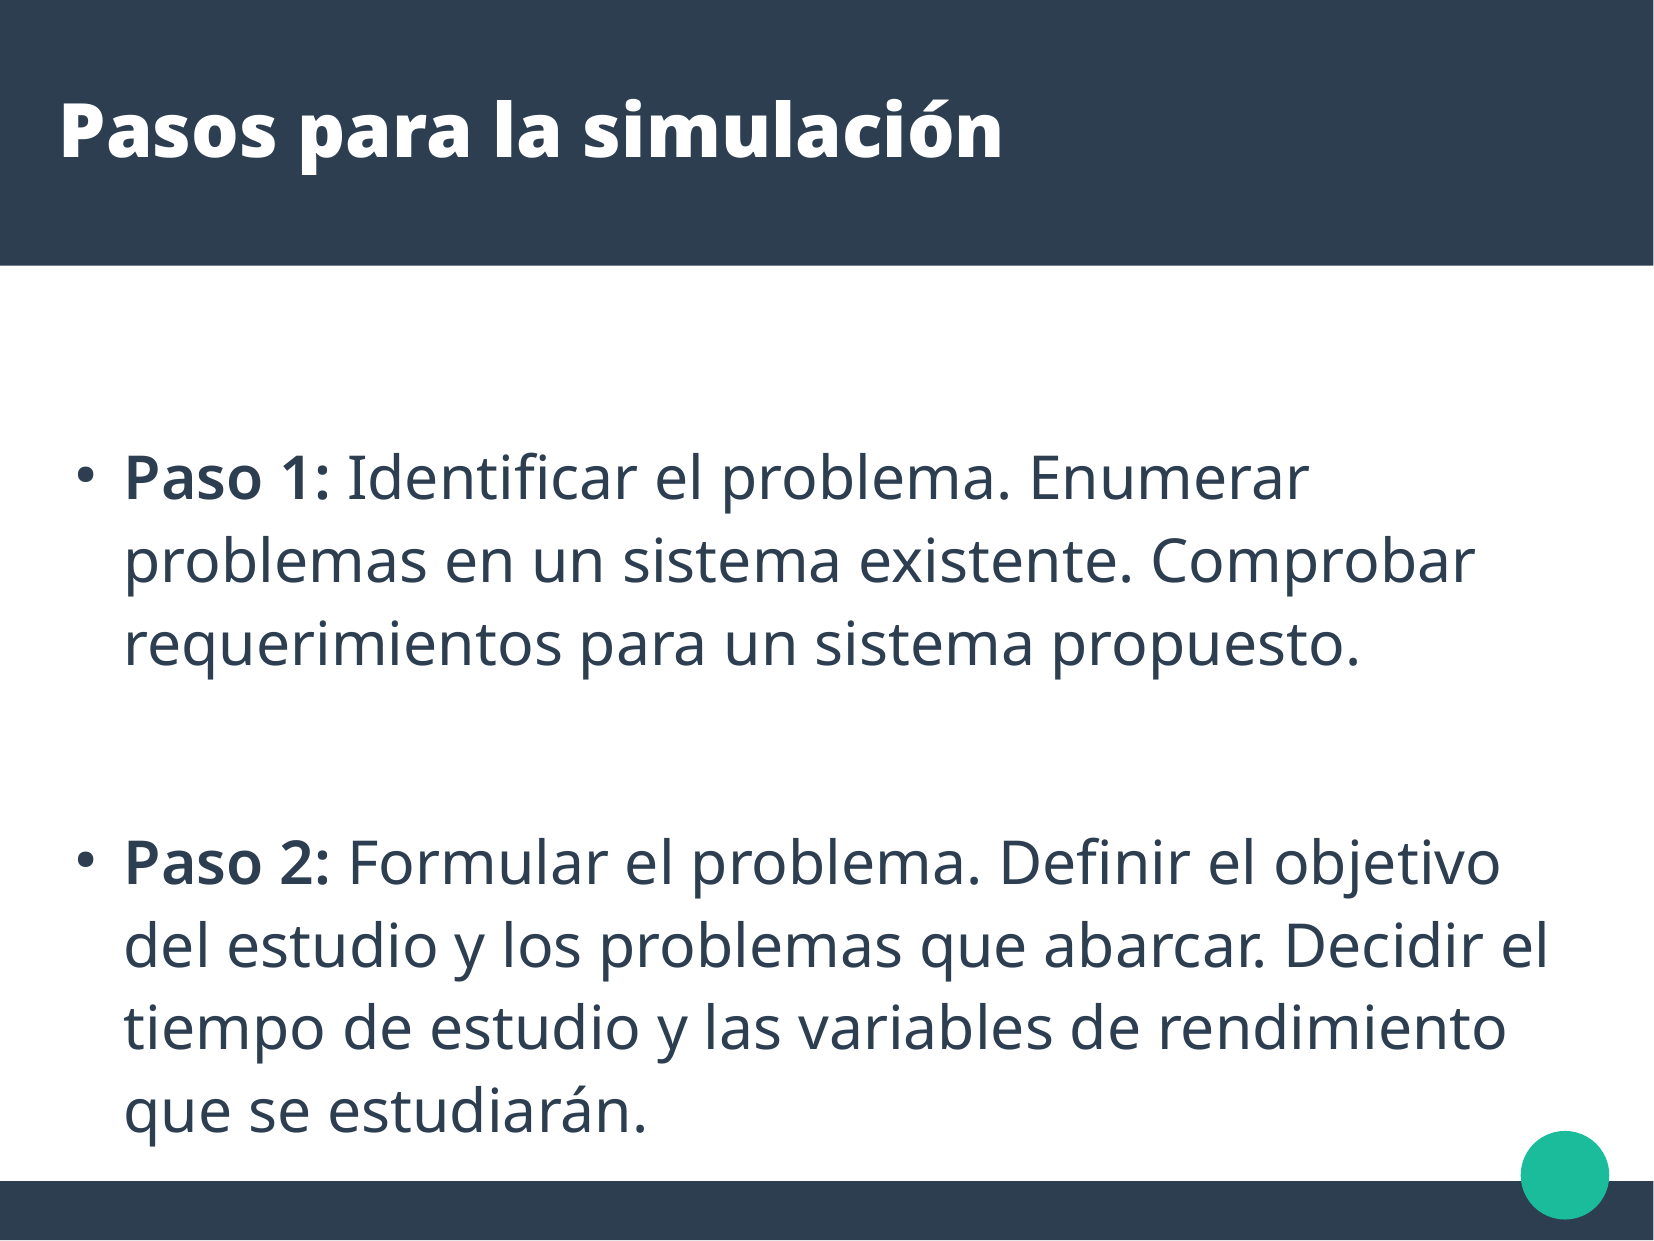

# Pasos para la simulación
Paso 1: Identificar el problema. Enumerar problemas en un sistema existente. Comprobar requerimientos para un sistema propuesto.
Paso 2: Formular el problema. Definir el objetivo del estudio y los problemas que abarcar. Decidir el tiempo de estudio y las variables de rendimiento que se estudiarán.